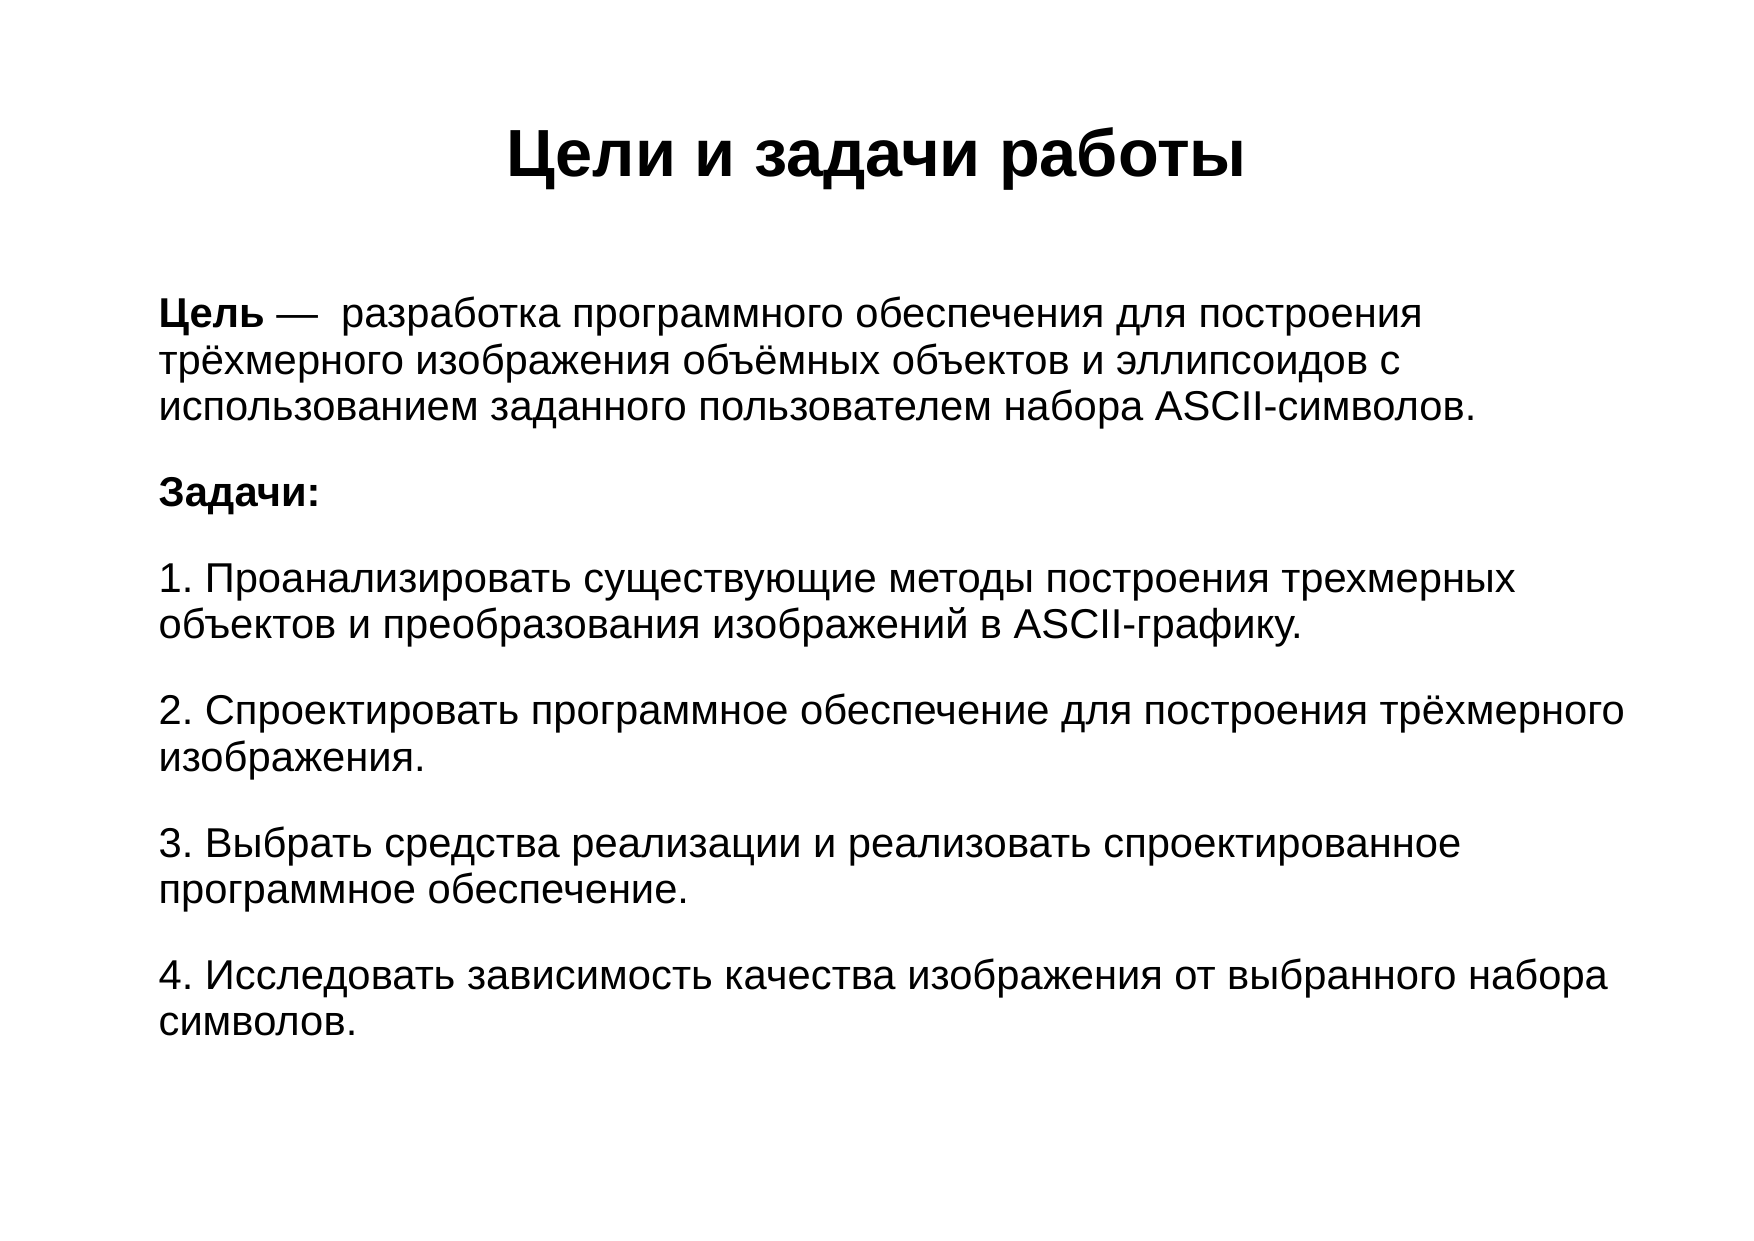

# Цели и задачи работы
Цель — разработка программного обеспечения для построения трёхмерного изображения объёмных объектов и эллипсоидов с использованием заданного пользователем набора ASCII-символов.
Задачи:
1. Проанализировать существующие методы построения трехмерных объектов и преобразования изображений в ASCII-графику.
2. Спроектировать программное обеспечение для построения трёхмерного изображения.
3. Выбрать средства реализации и реализовать спроектированное программное обеспечение.
4. Исследовать зависимость качества изображения от выбранного набора символов.